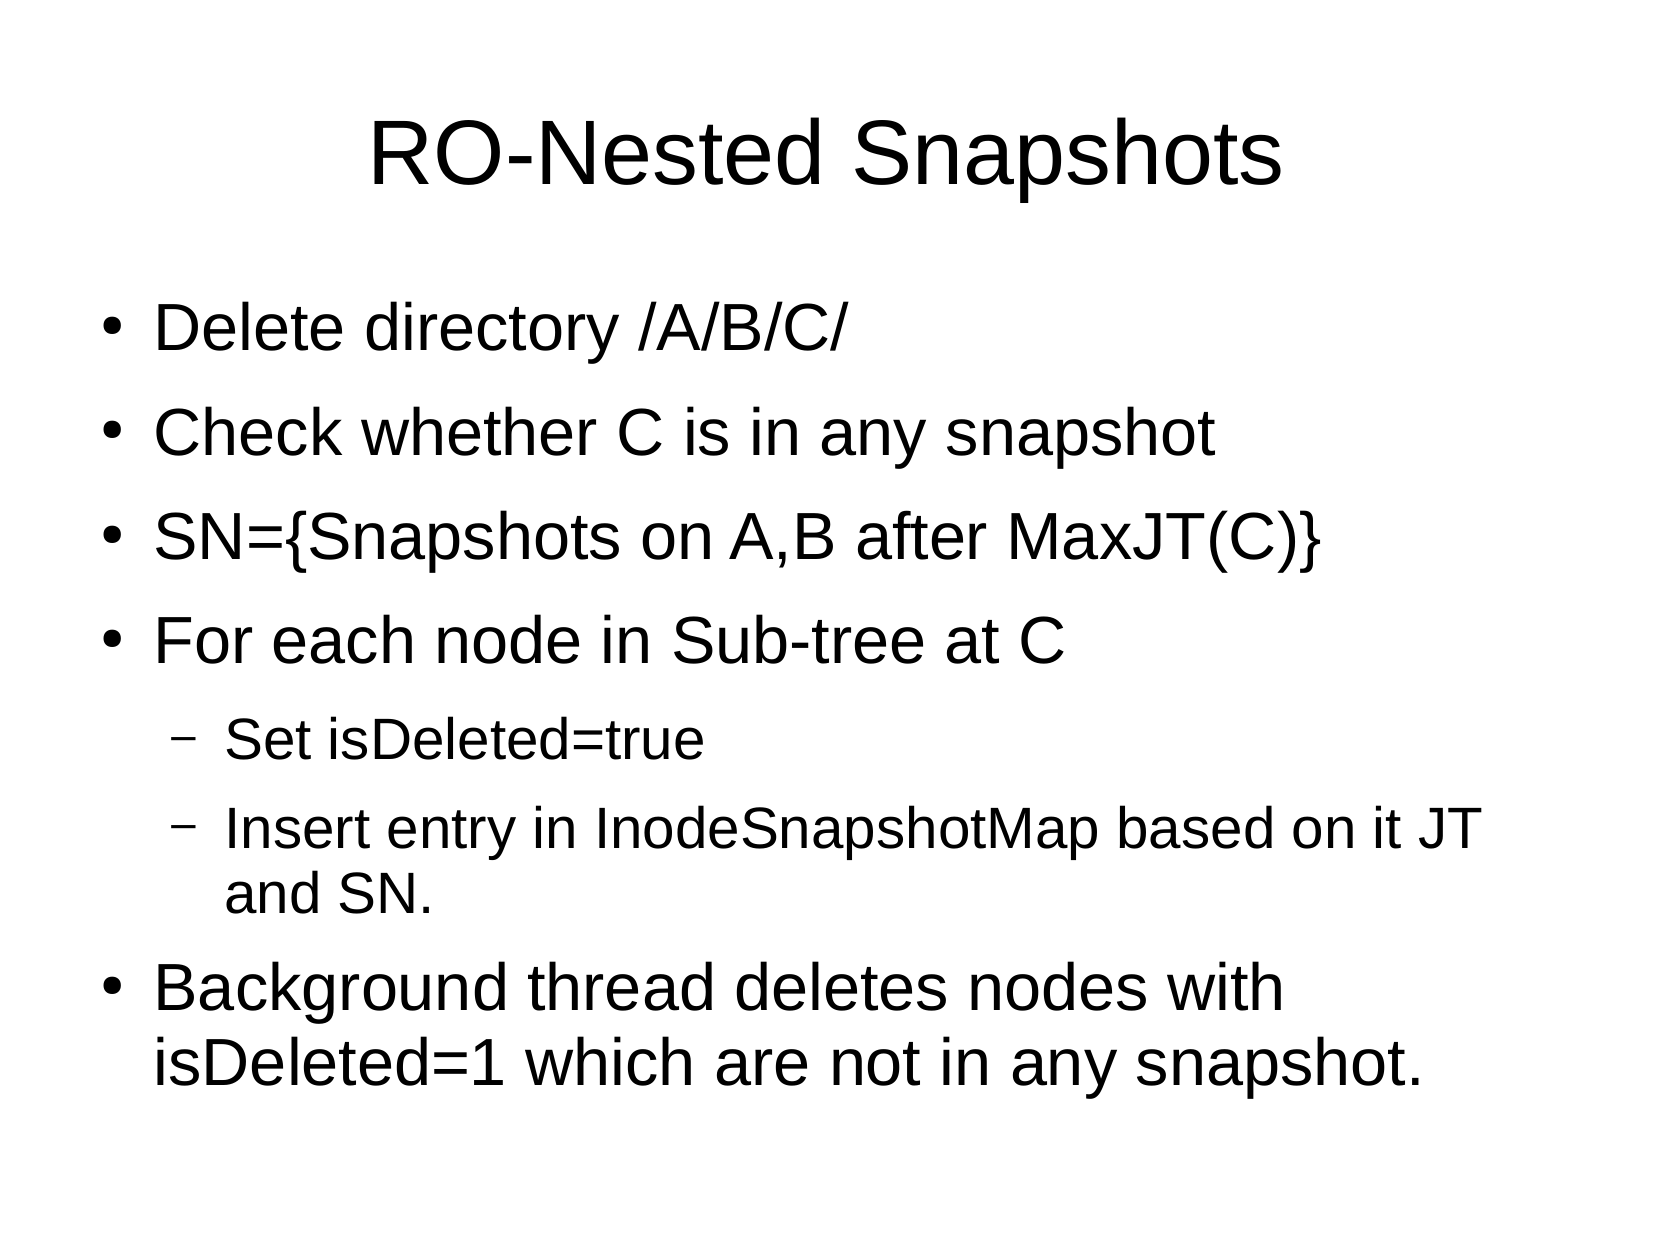

# RO-Nested Snapshots
Delete directory /A/B/C/
Check whether C is in any snapshot
SN={Snapshots on A,B after MaxJT(C)}
For each node in Sub-tree at C
Set isDeleted=true
Insert entry in InodeSnapshotMap based on it JT and SN.
Background thread deletes nodes with isDeleted=1 which are not in any snapshot.